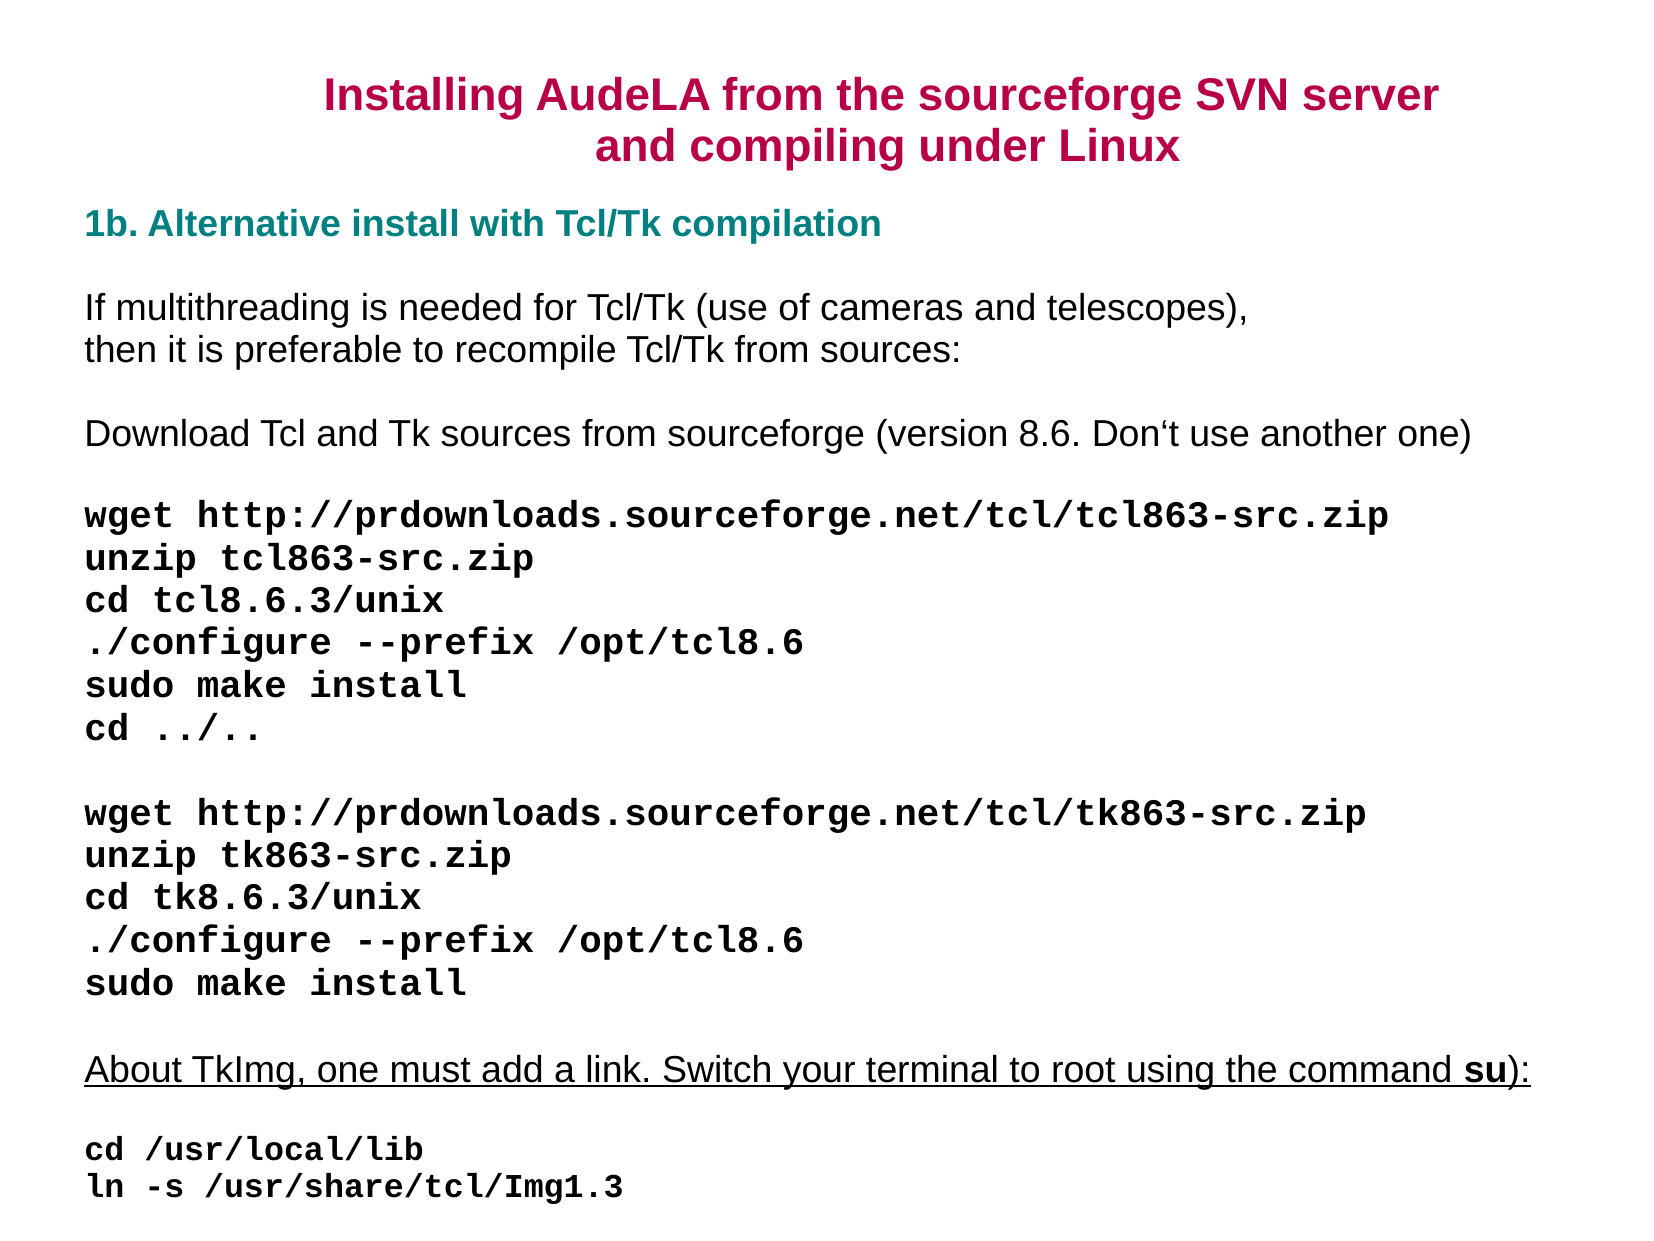

Installing AudeLA from the sourceforge SVN server
and compiling under Linux
1b. Alternative install with Tcl/Tk compilation
If multithreading is needed for Tcl/Tk (use of cameras and telescopes),
then it is preferable to recompile Tcl/Tk from sources:
Download Tcl and Tk sources from sourceforge (version 8.6. Don‘t use another one)
wget http://prdownloads.sourceforge.net/tcl/tcl863-src.zip
unzip tcl863-src.zip
cd tcl8.6.3/unix
./configure --prefix /opt/tcl8.6
sudo make install
cd ../..
wget http://prdownloads.sourceforge.net/tcl/tk863-src.zip
unzip tk863-src.zip
cd tk8.6.3/unix
./configure --prefix /opt/tcl8.6
sudo make install
About TkImg, one must add a link. Switch your terminal to root using the command su):
cd /usr/local/lib
ln -s /usr/share/tcl/Img1.3